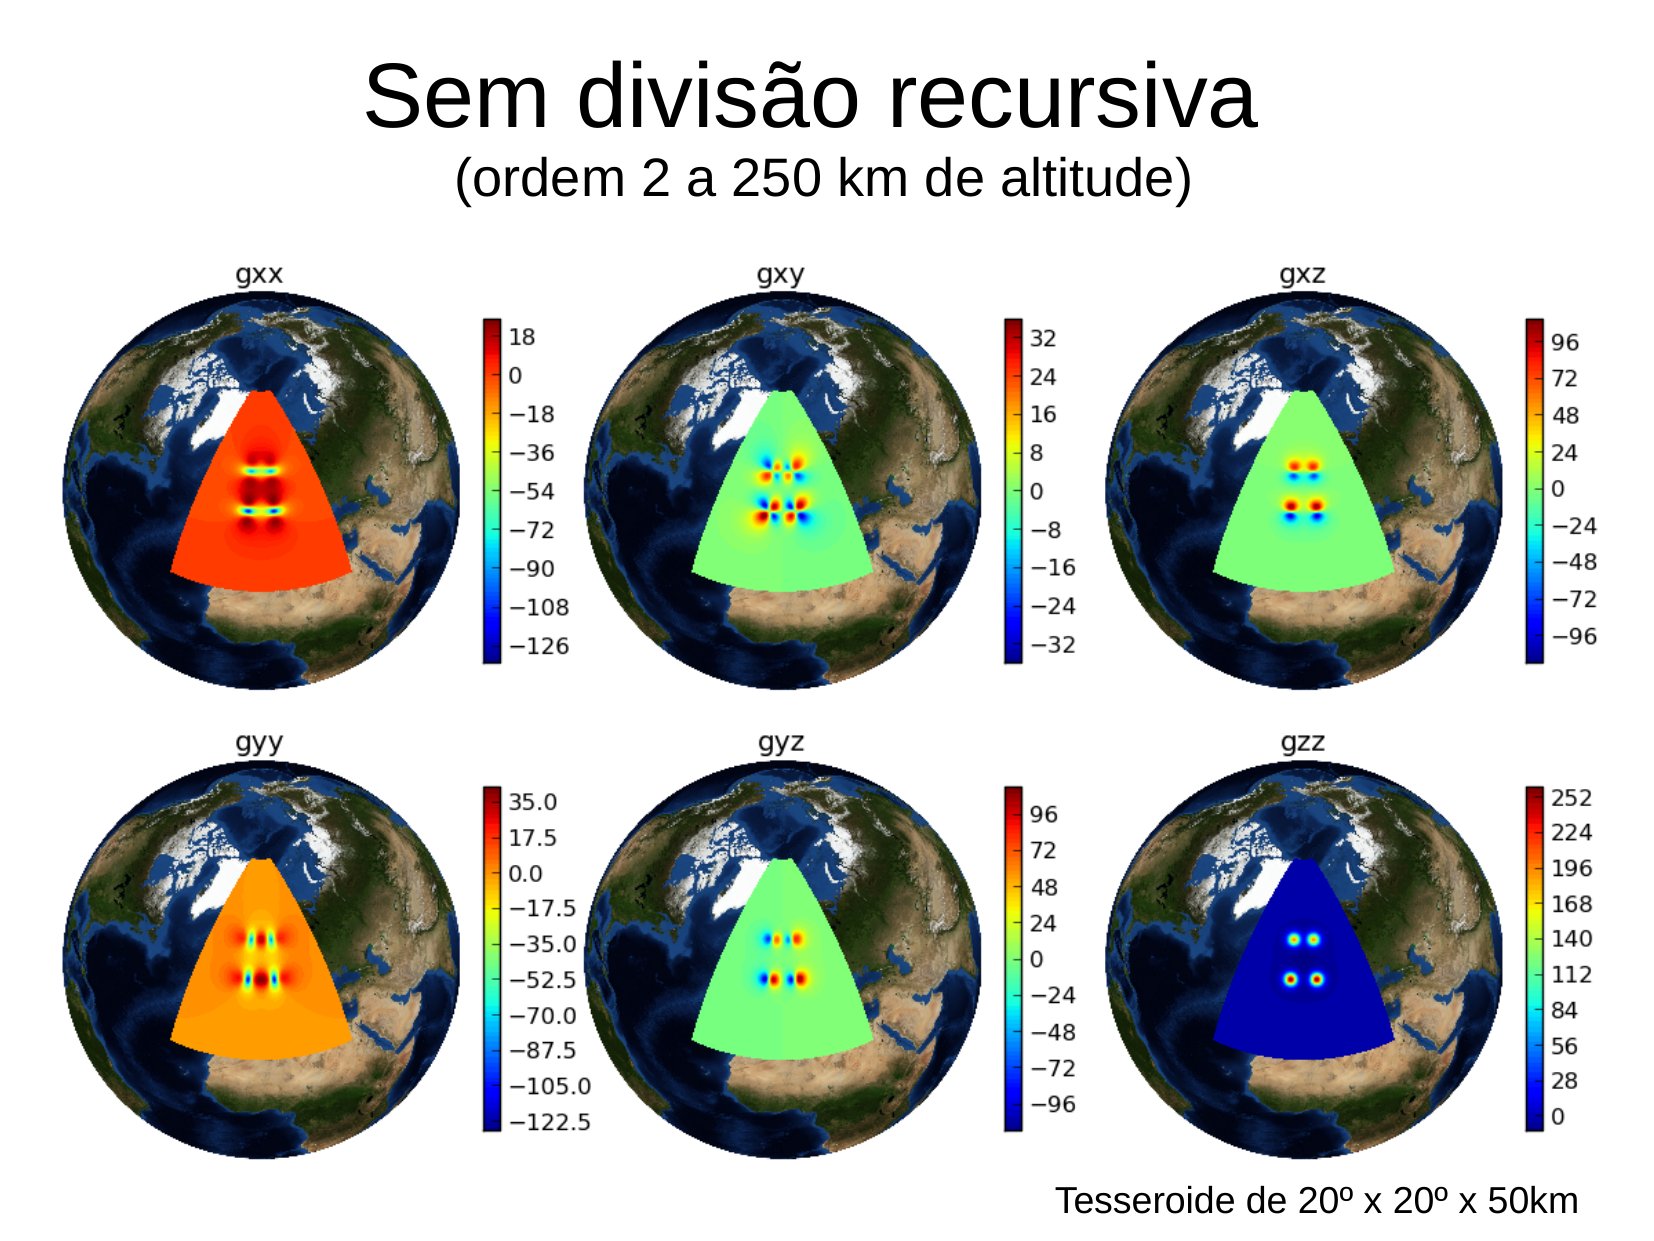

# Sem divisão recursiva (ordem 2 a 250 km de altitude)
Tesseroide de 20º x 20º x 50km